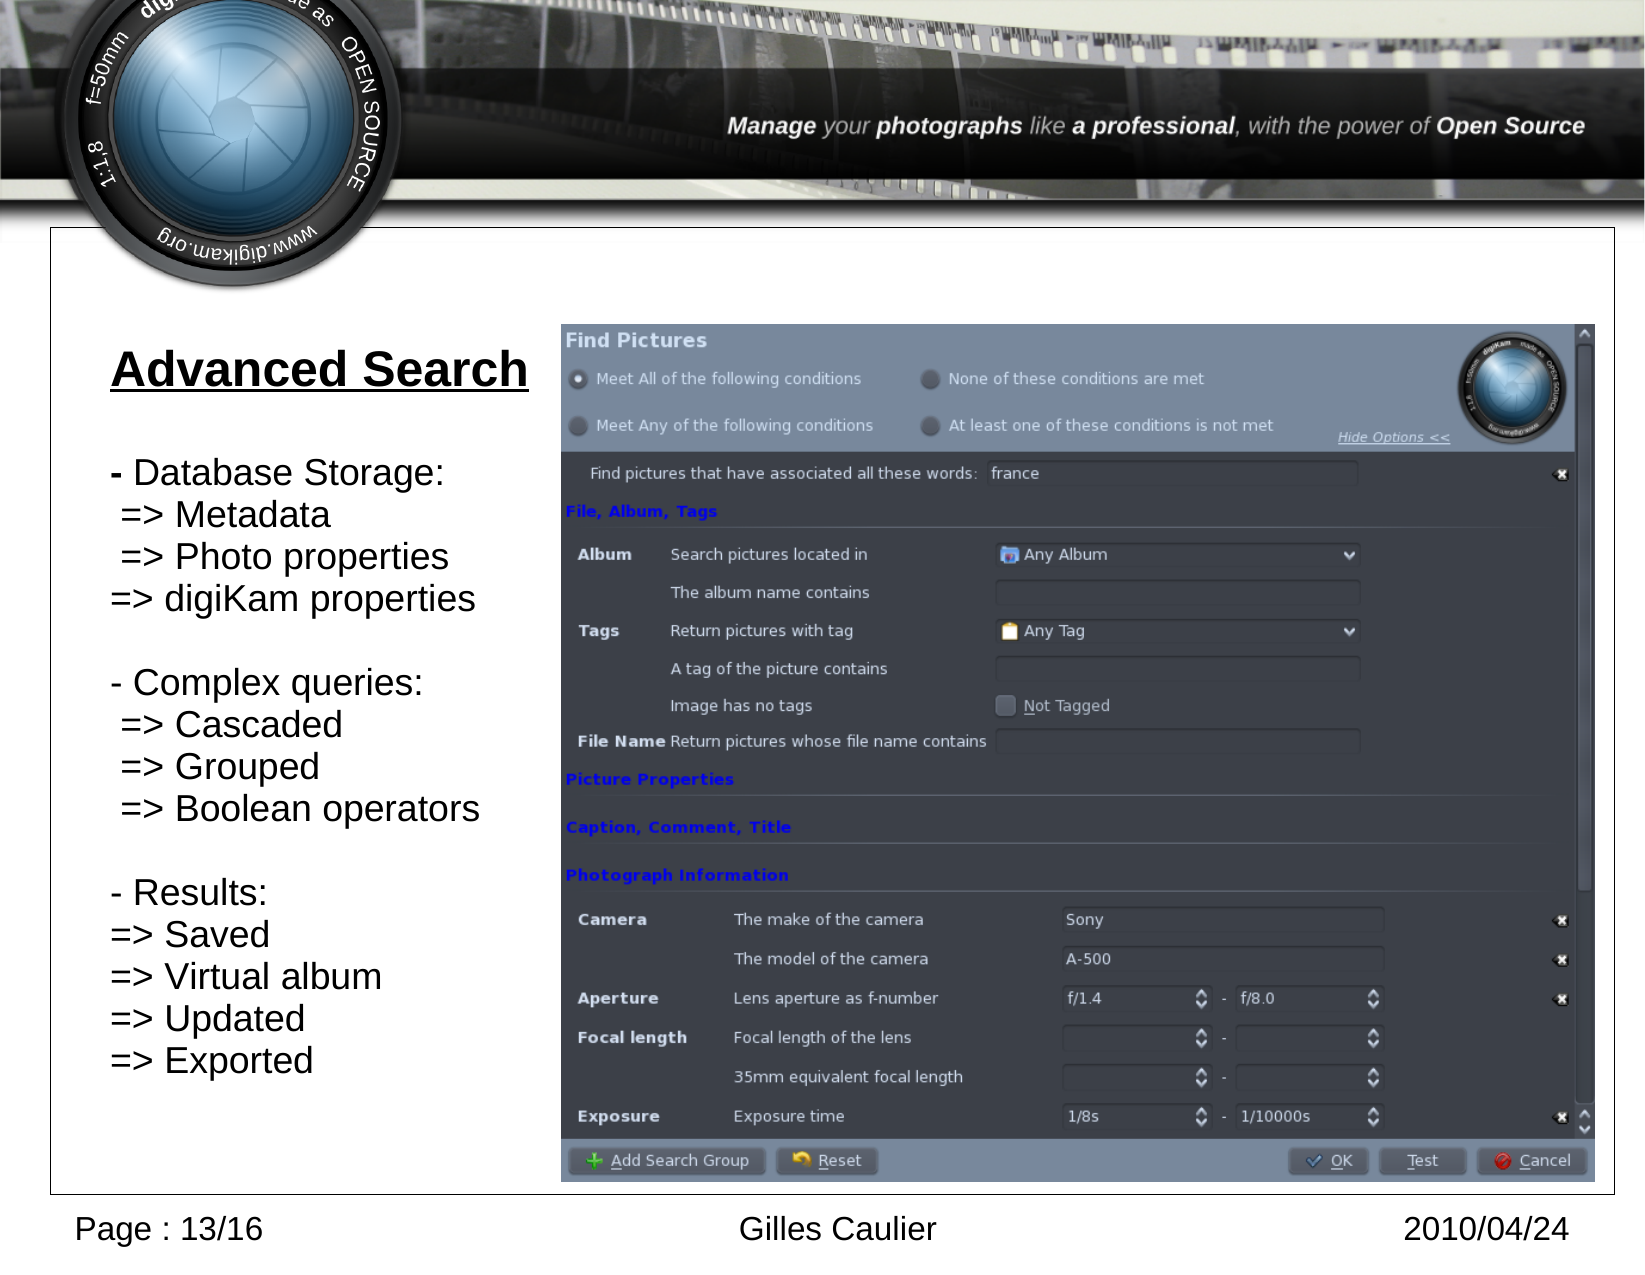

# Advanced Search - Database Storage: => Metadata => Photo properties => digiKam properties - Complex queries: => Cascaded => Grouped => Boolean operators - Results: => Saved => Virtual album => Updated => Exported
Page : /16							Gilles Caulier							2010/04/24